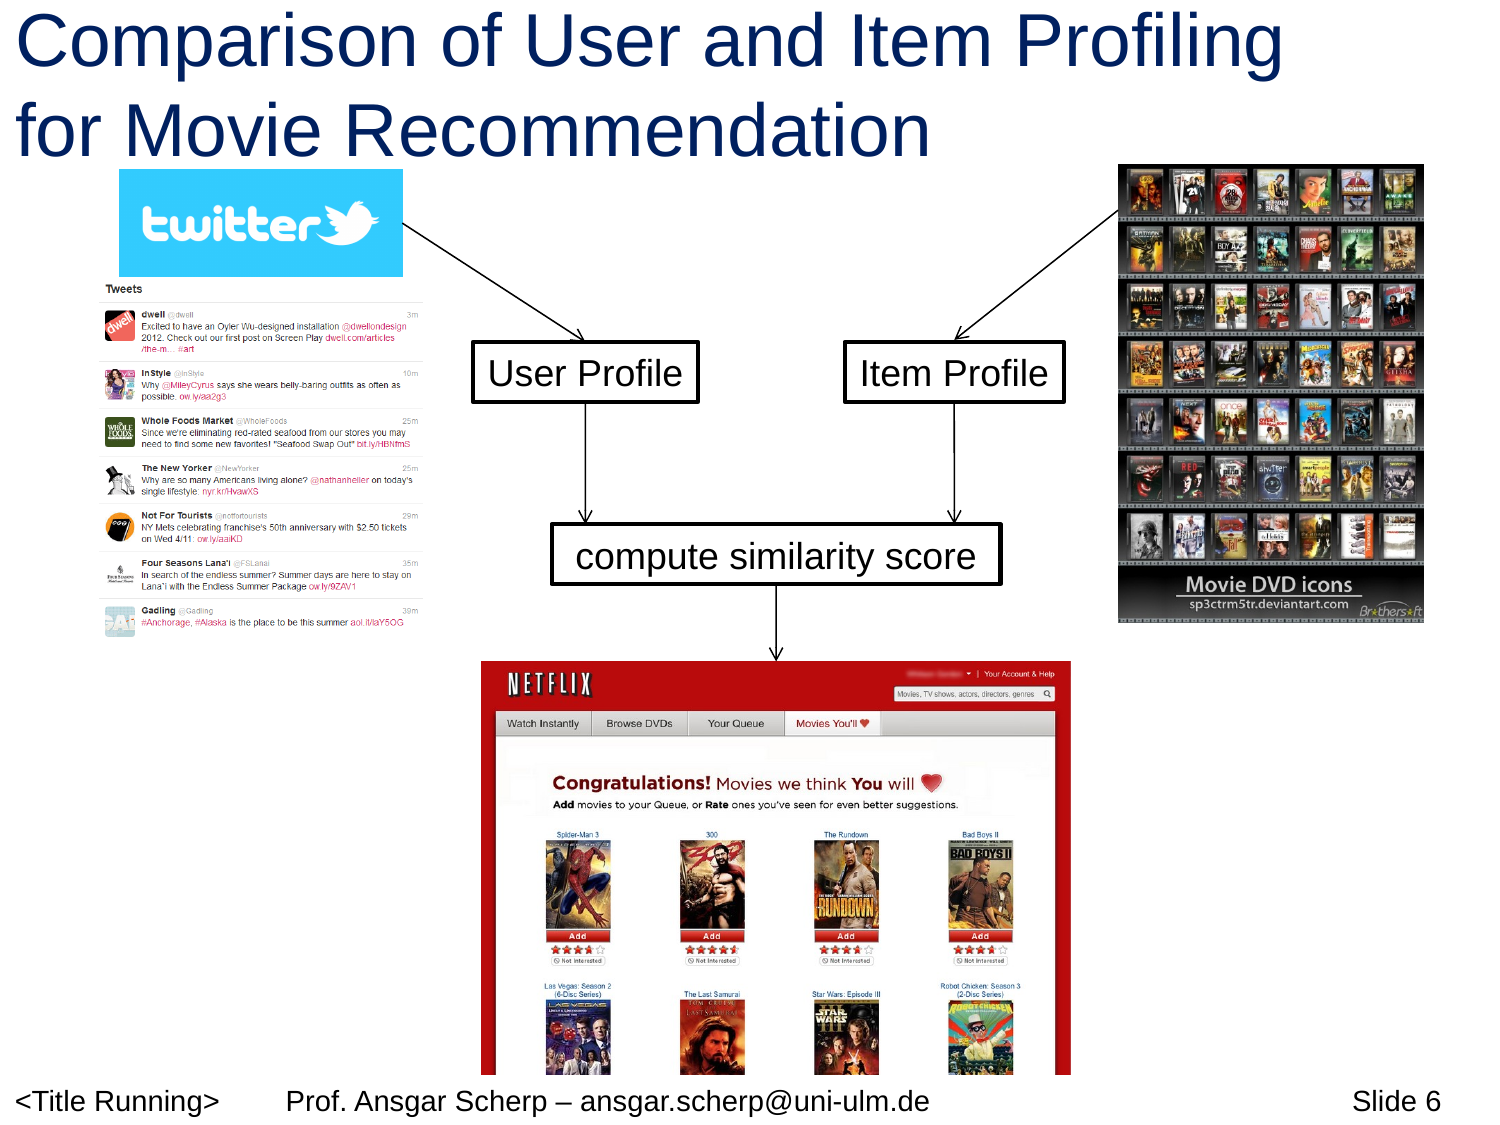

Comparison of User and Item Profiling for Movie Recommendation
#
User Profile
Item Profile
compute similarity score